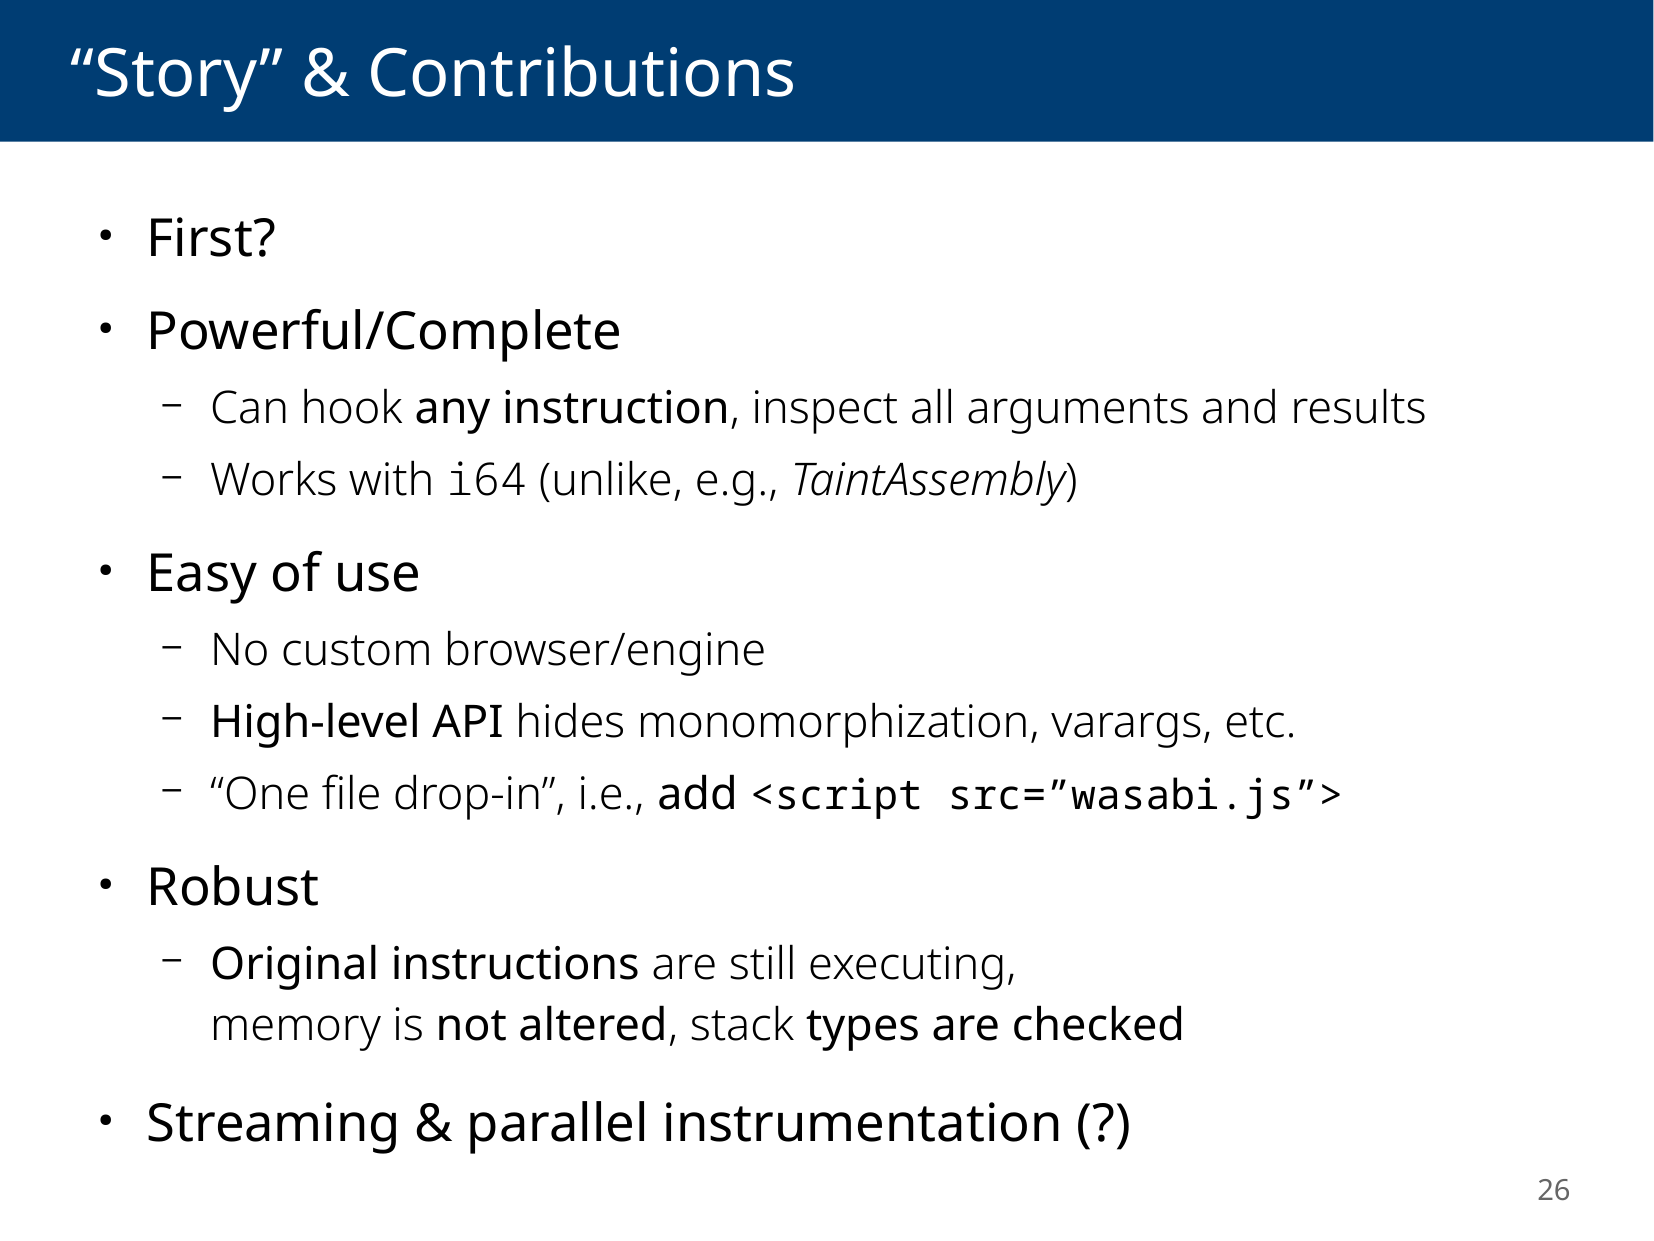

# “Story” & Contributions
First?
Powerful/Complete
Can hook any instruction, inspect all arguments and results
Works with i64 (unlike, e.g., TaintAssembly)
Easy of use
No custom browser/engine
High-level API hides monomorphization, varargs, etc.
“One file drop-in”, i.e., add <script src=”wasabi.js”>
Robust
Original instructions are still executing,
memory is not altered, stack types are checked
Streaming & parallel instrumentation (?)
26